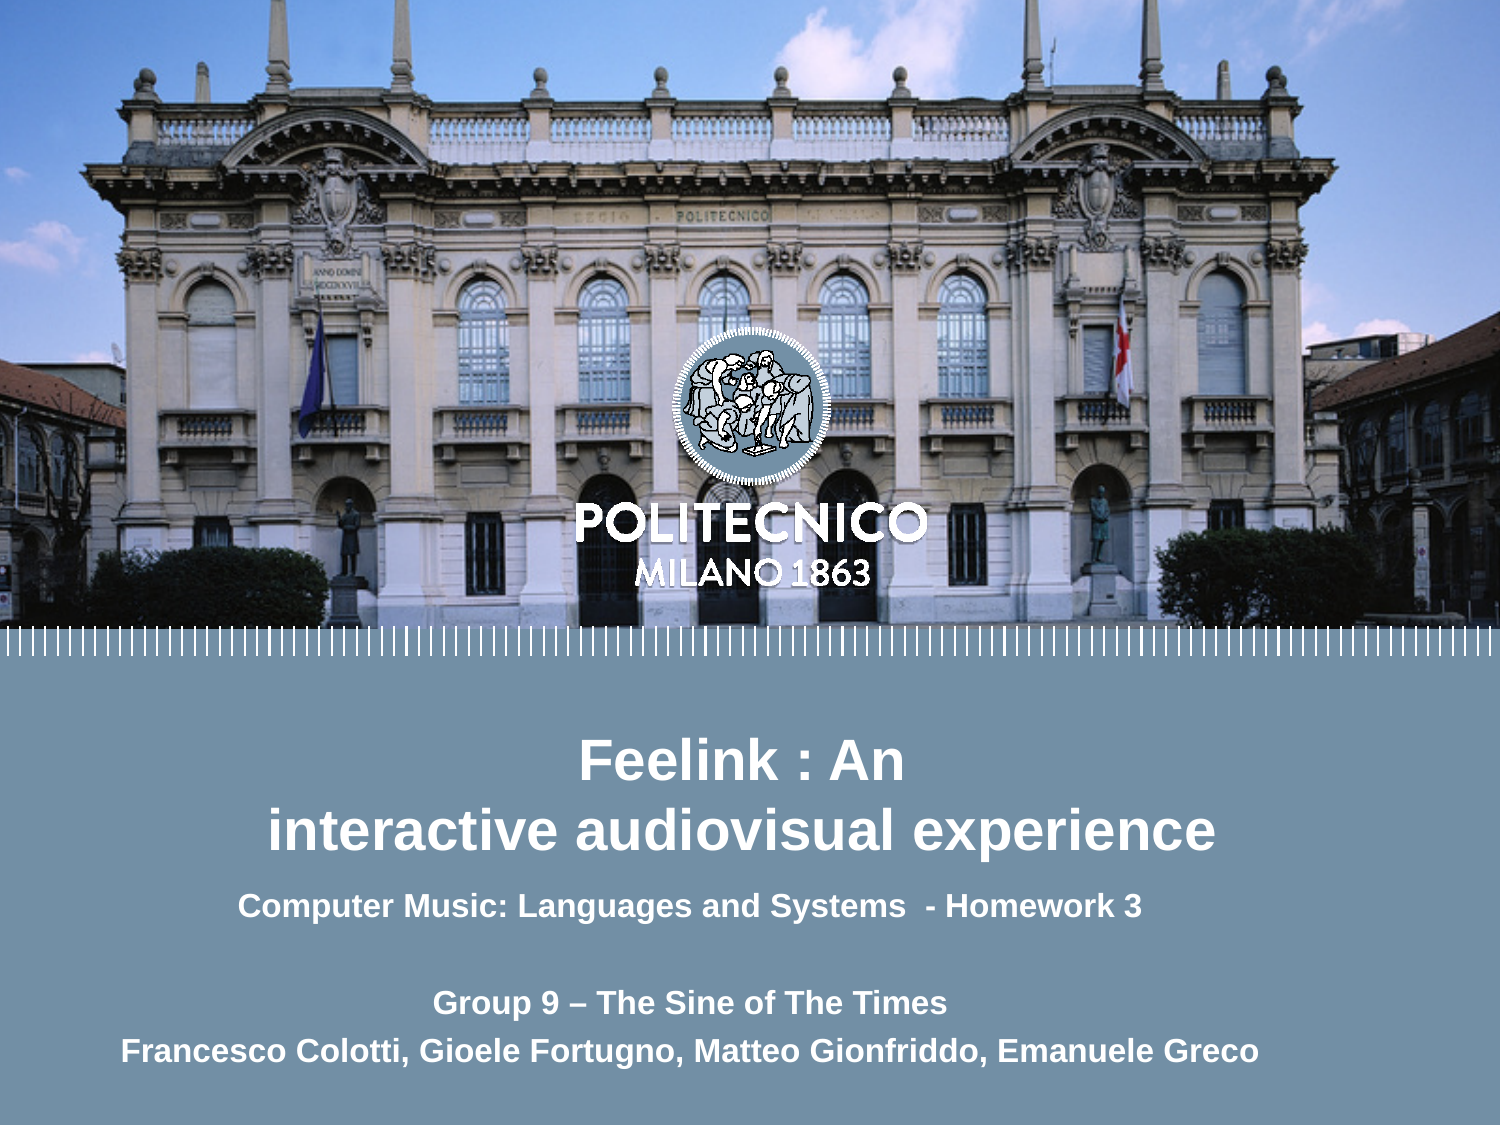

# Titolo presentazione sottotitolo
Feelink : An interactive audiovisual experience
Milano, XX mese 20XX
Computer Music: Languages and Systems  - Homework 3
Group 9 – The Sine of The Times
Francesco Colotti, Gioele Fortugno, Matteo Gionfriddo, Emanuele Greco